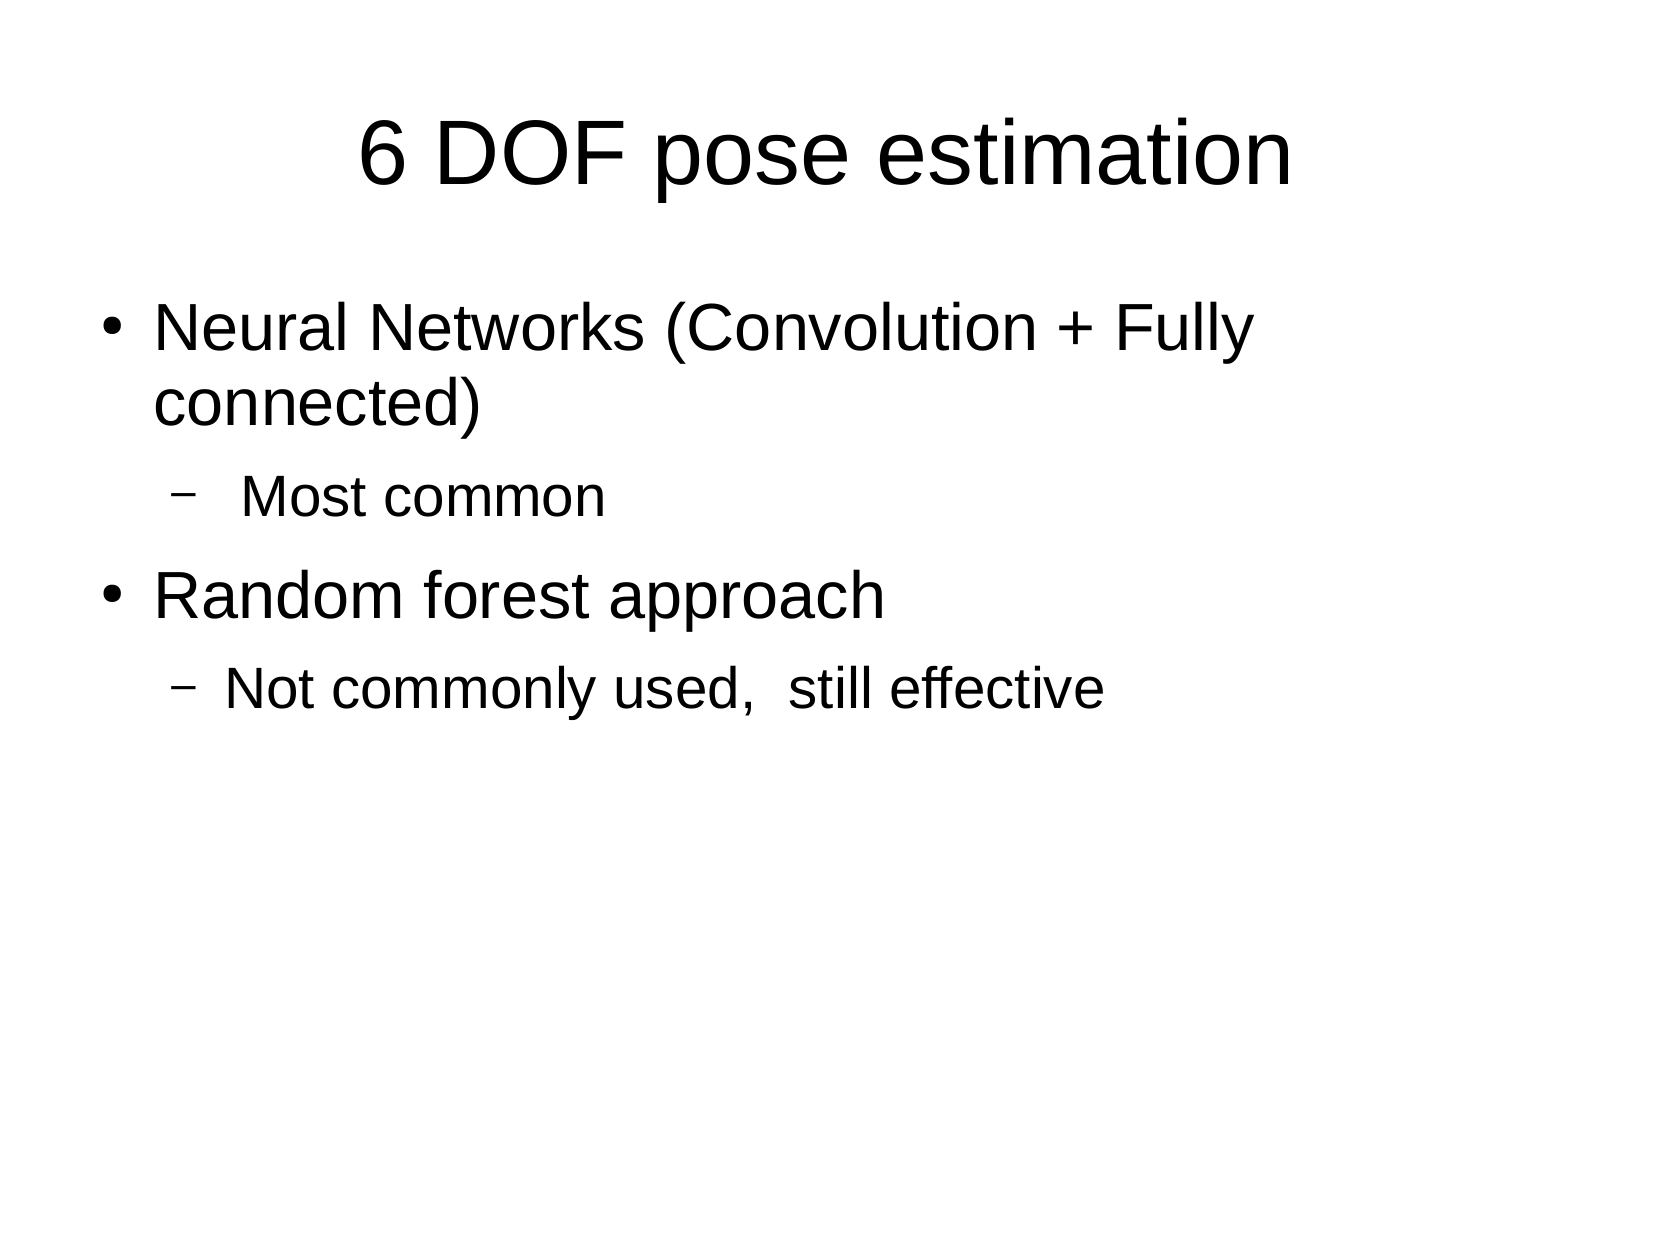

# 6 DOF pose estimation
Neural Networks (Convolution + Fully connected)
 Most common
Random forest approach
Not commonly used, still effective